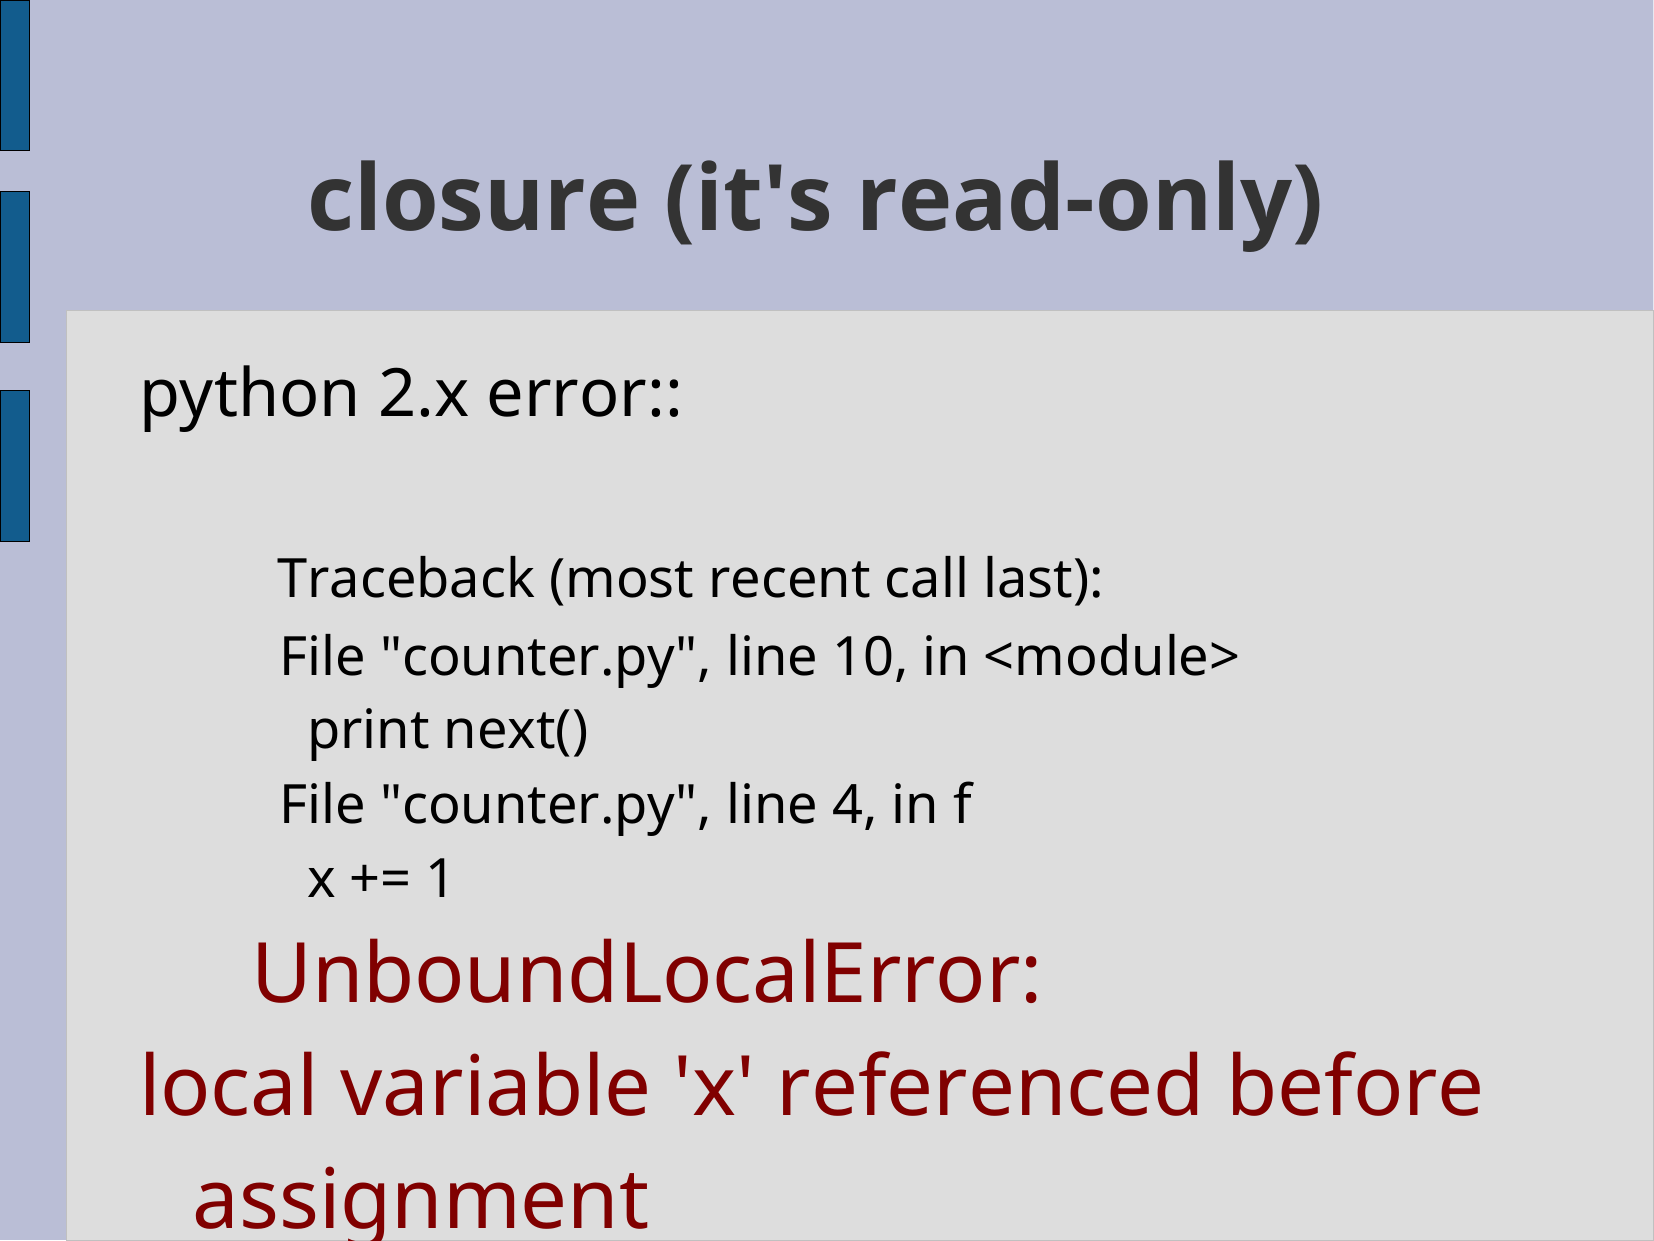

# closure (it's read-only)
python 2.x error::
 Traceback (most recent call last):
 File "counter.py", line 10, in <module>
 print next()
 File "counter.py", line 4, in f
 x += 1
 UnboundLocalError:
local variable 'x' referenced before assignment